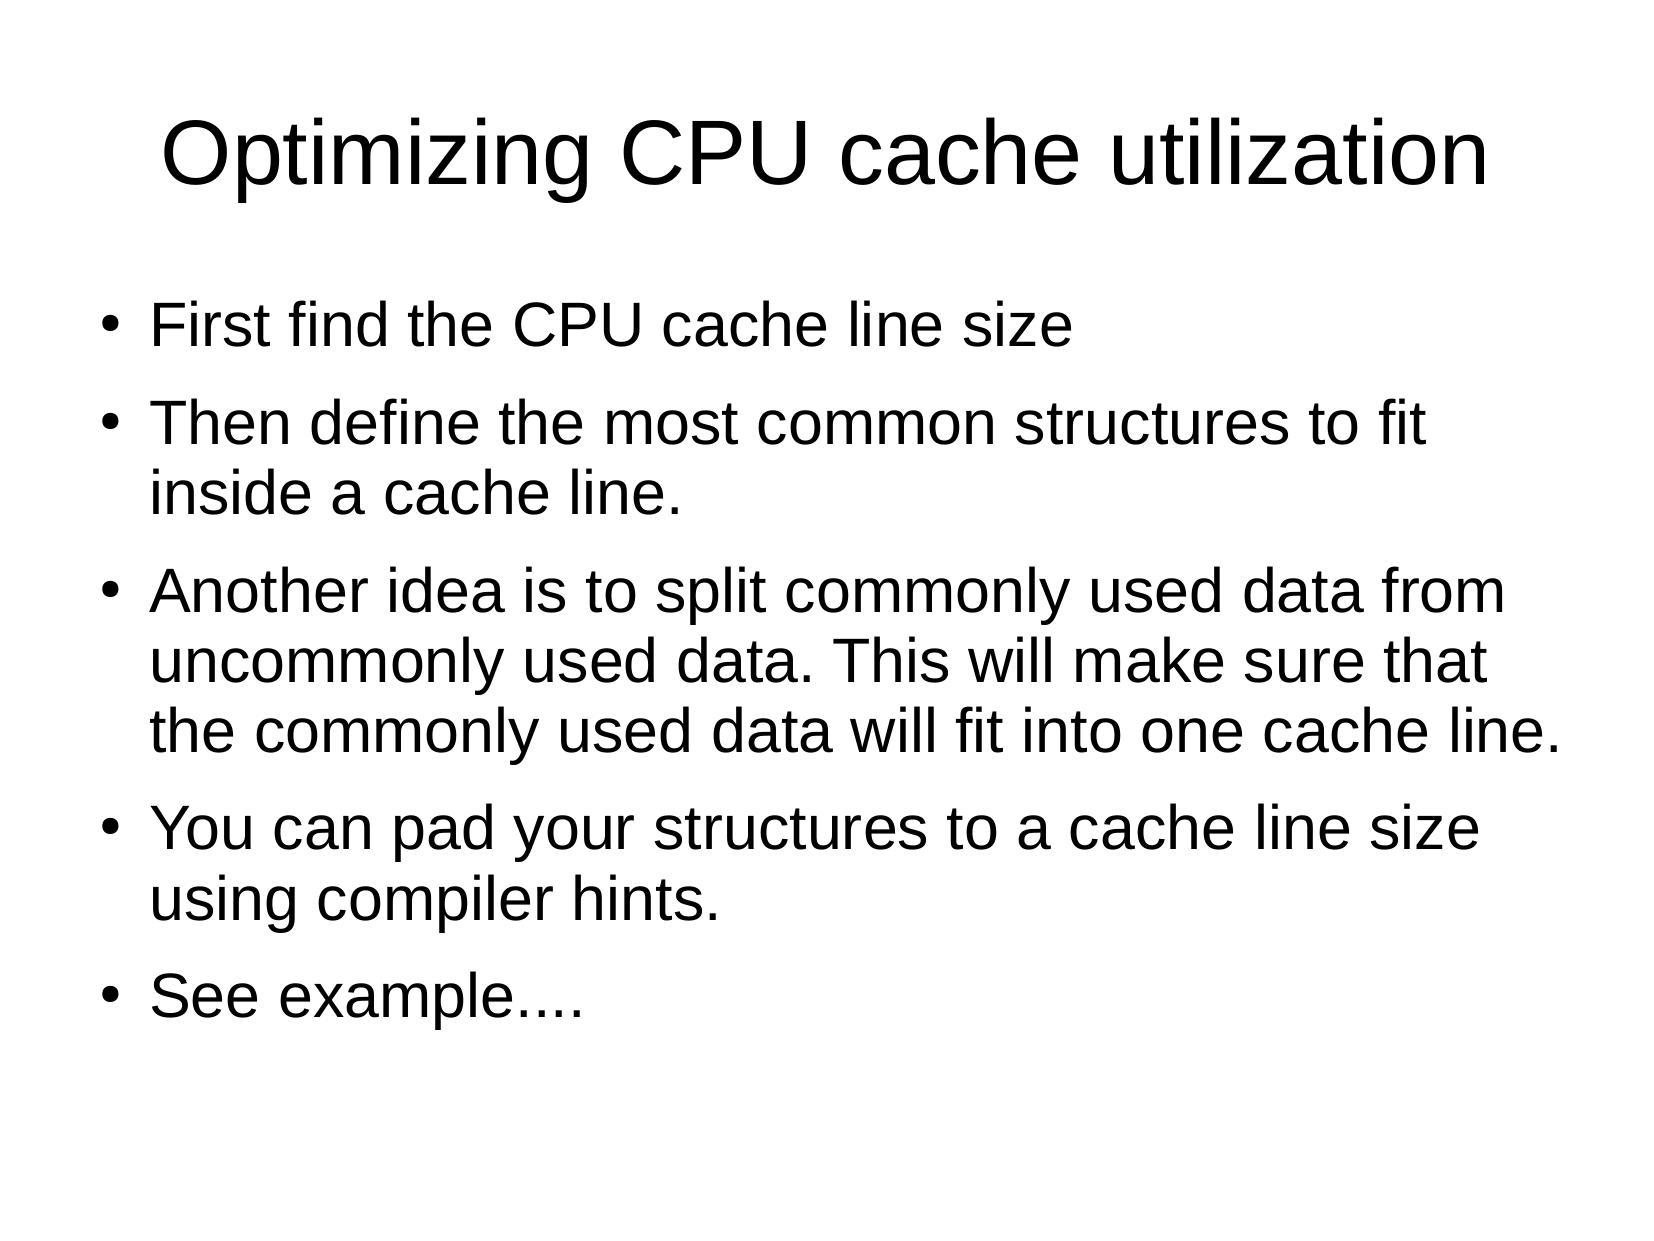

# Optimizing CPU cache utilization
First find the CPU cache line size
Then define the most common structures to fit inside a cache line.
Another idea is to split commonly used data from uncommonly used data. This will make sure that the commonly used data will fit into one cache line.
You can pad your structures to a cache line size using compiler hints.
See example....